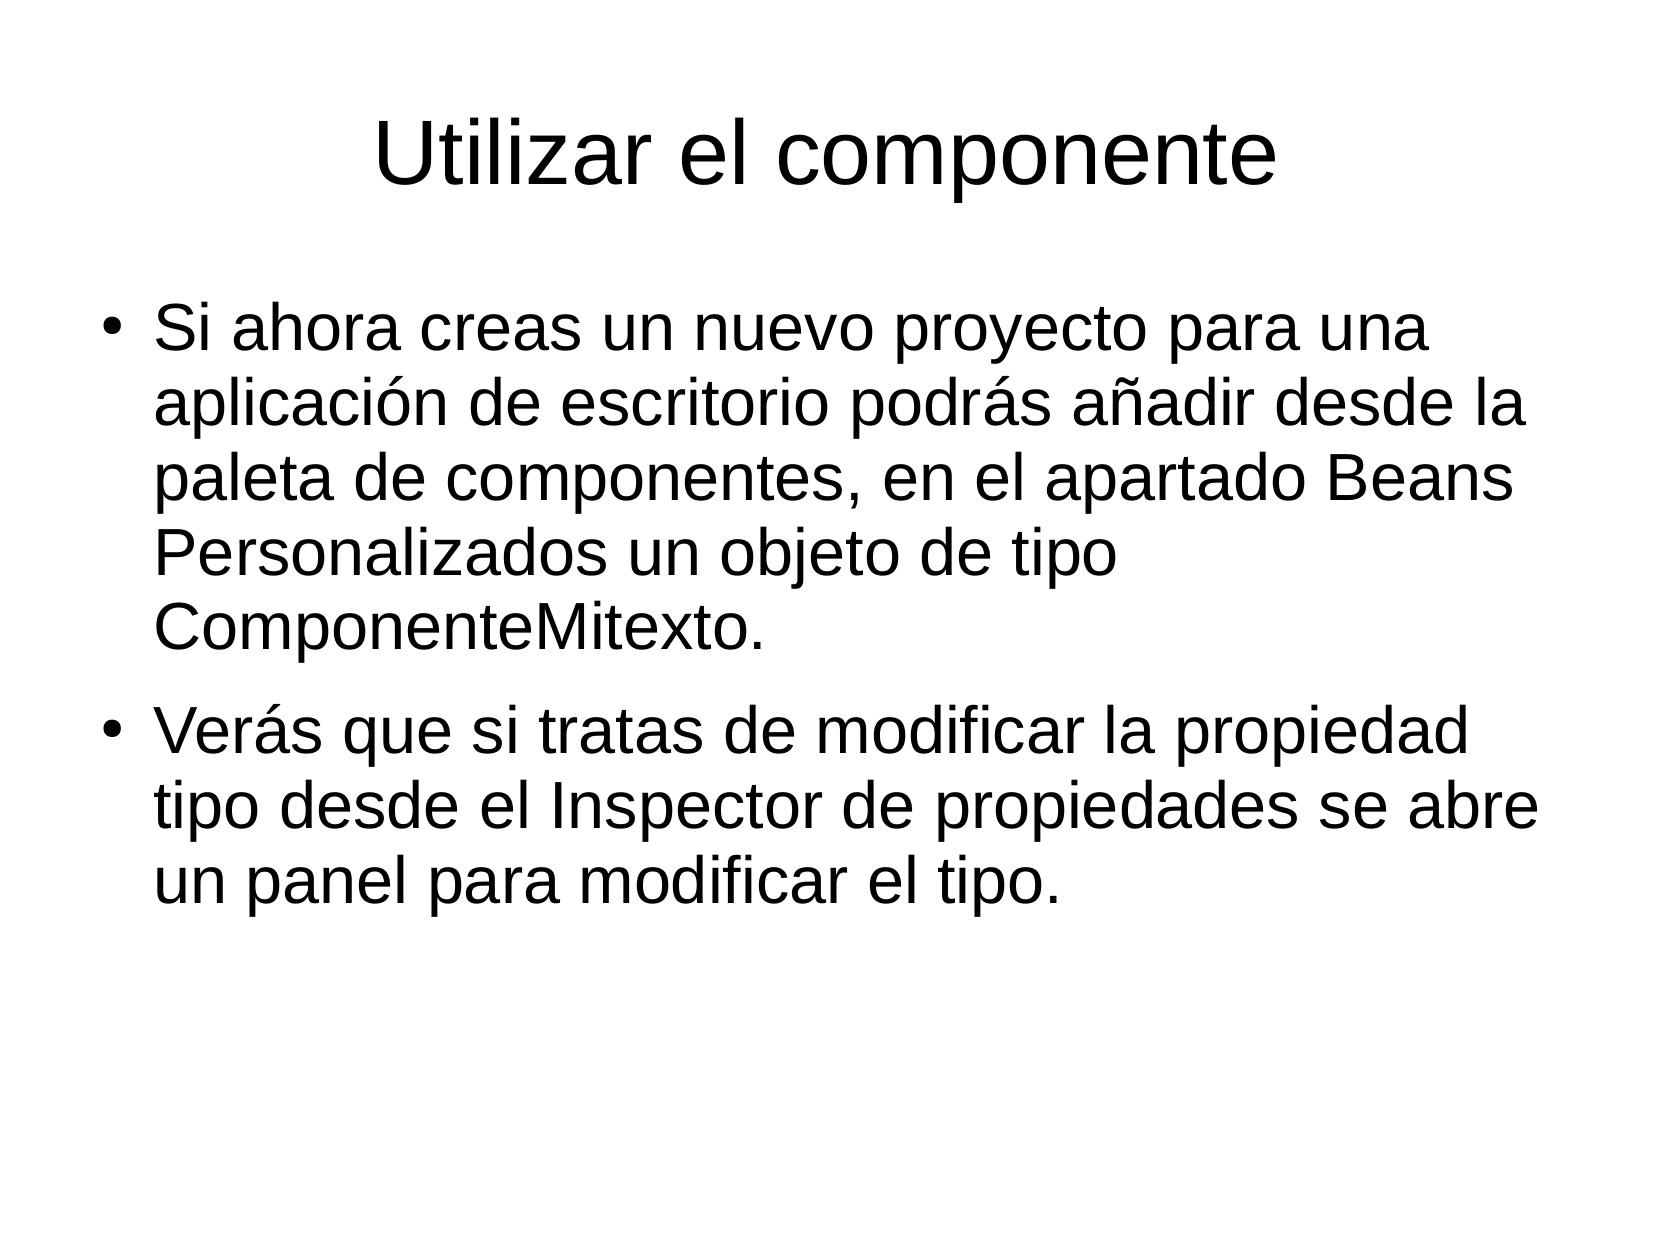

# Utilizar el componente
Si ahora creas un nuevo proyecto para una aplicación de escritorio podrás añadir desde la paleta de componentes, en el apartado Beans Personalizados un objeto de tipo ComponenteMitexto.
Verás que si tratas de modificar la propiedad tipo desde el Inspector de propiedades se abre un panel para modificar el tipo.